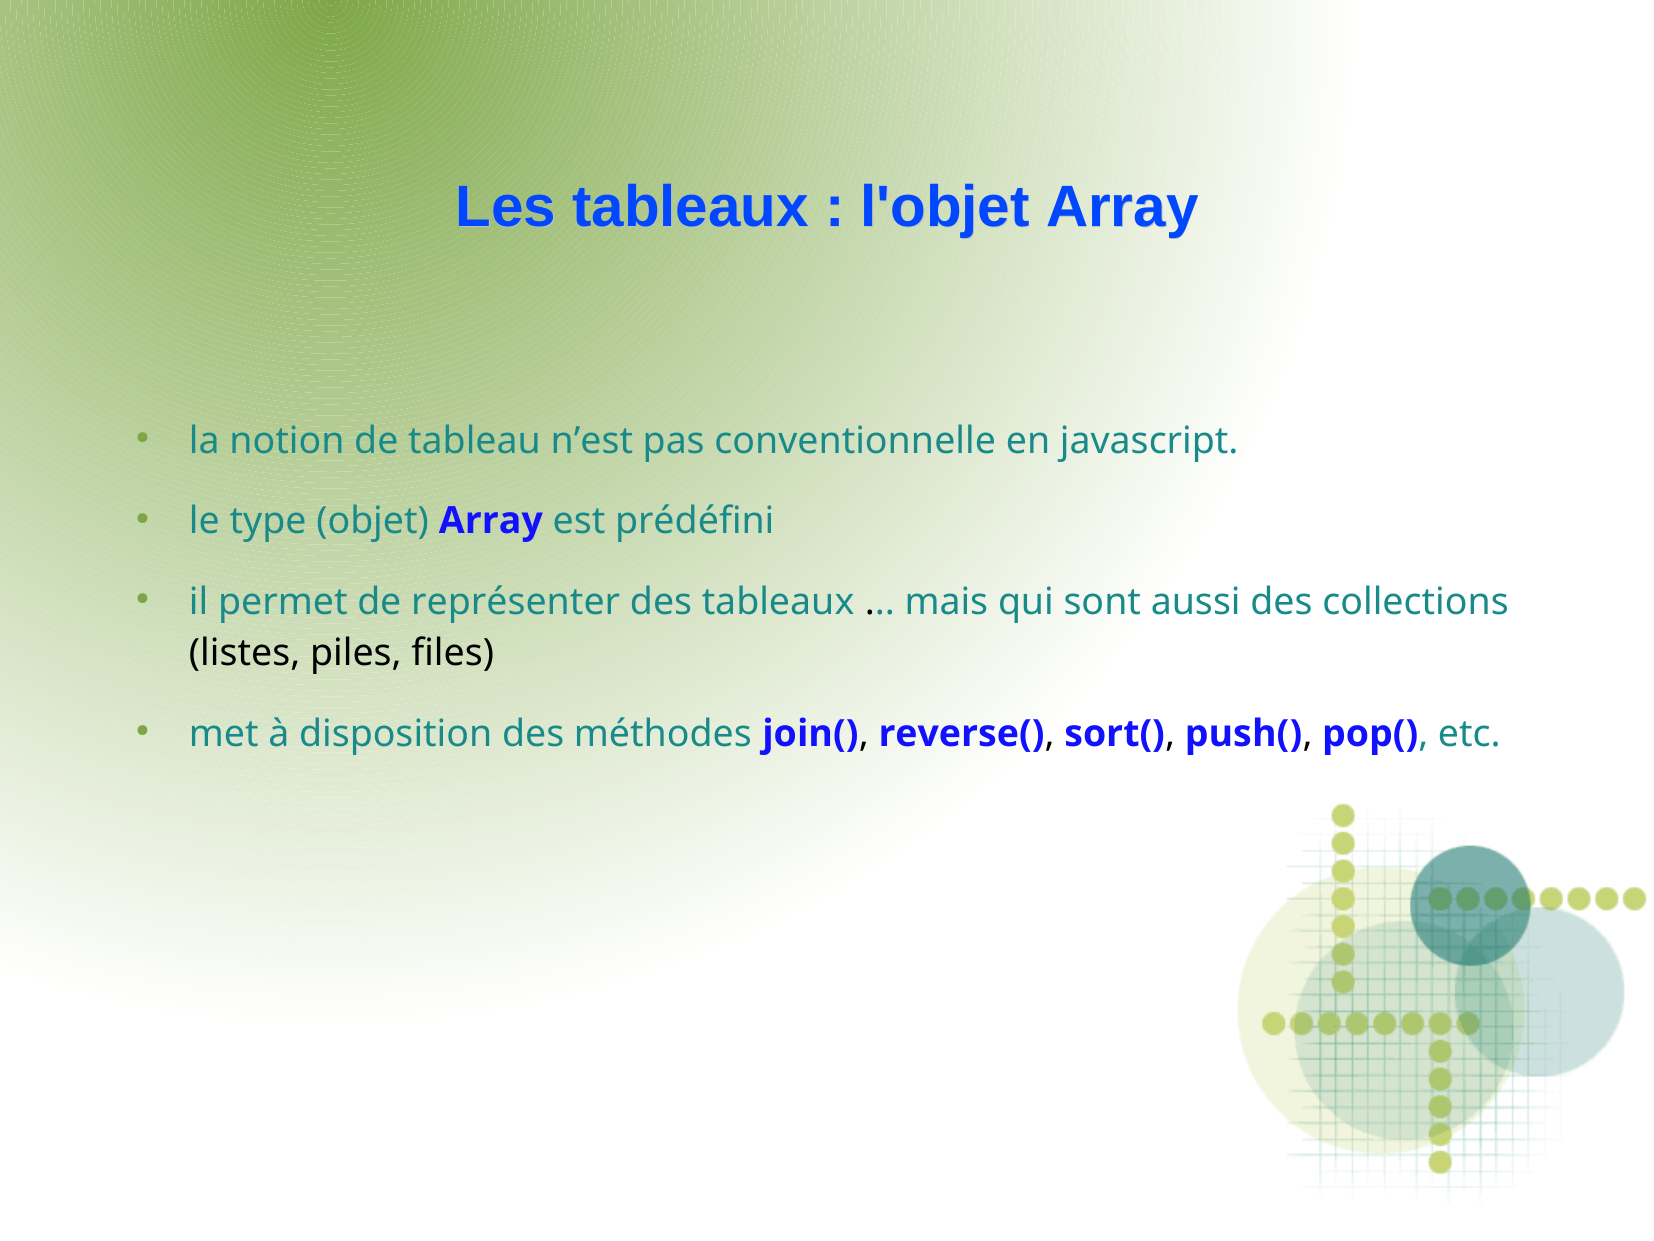

# Les tableaux : l'objet Array
la notion de tableau n’est pas conventionnelle en javascript.
le type (objet) Array est prédéfini
il permet de représenter des tableaux ... mais qui sont aussi des collections (listes, piles, files)
met à disposition des méthodes join(), reverse(), sort(), push(), pop(), etc.